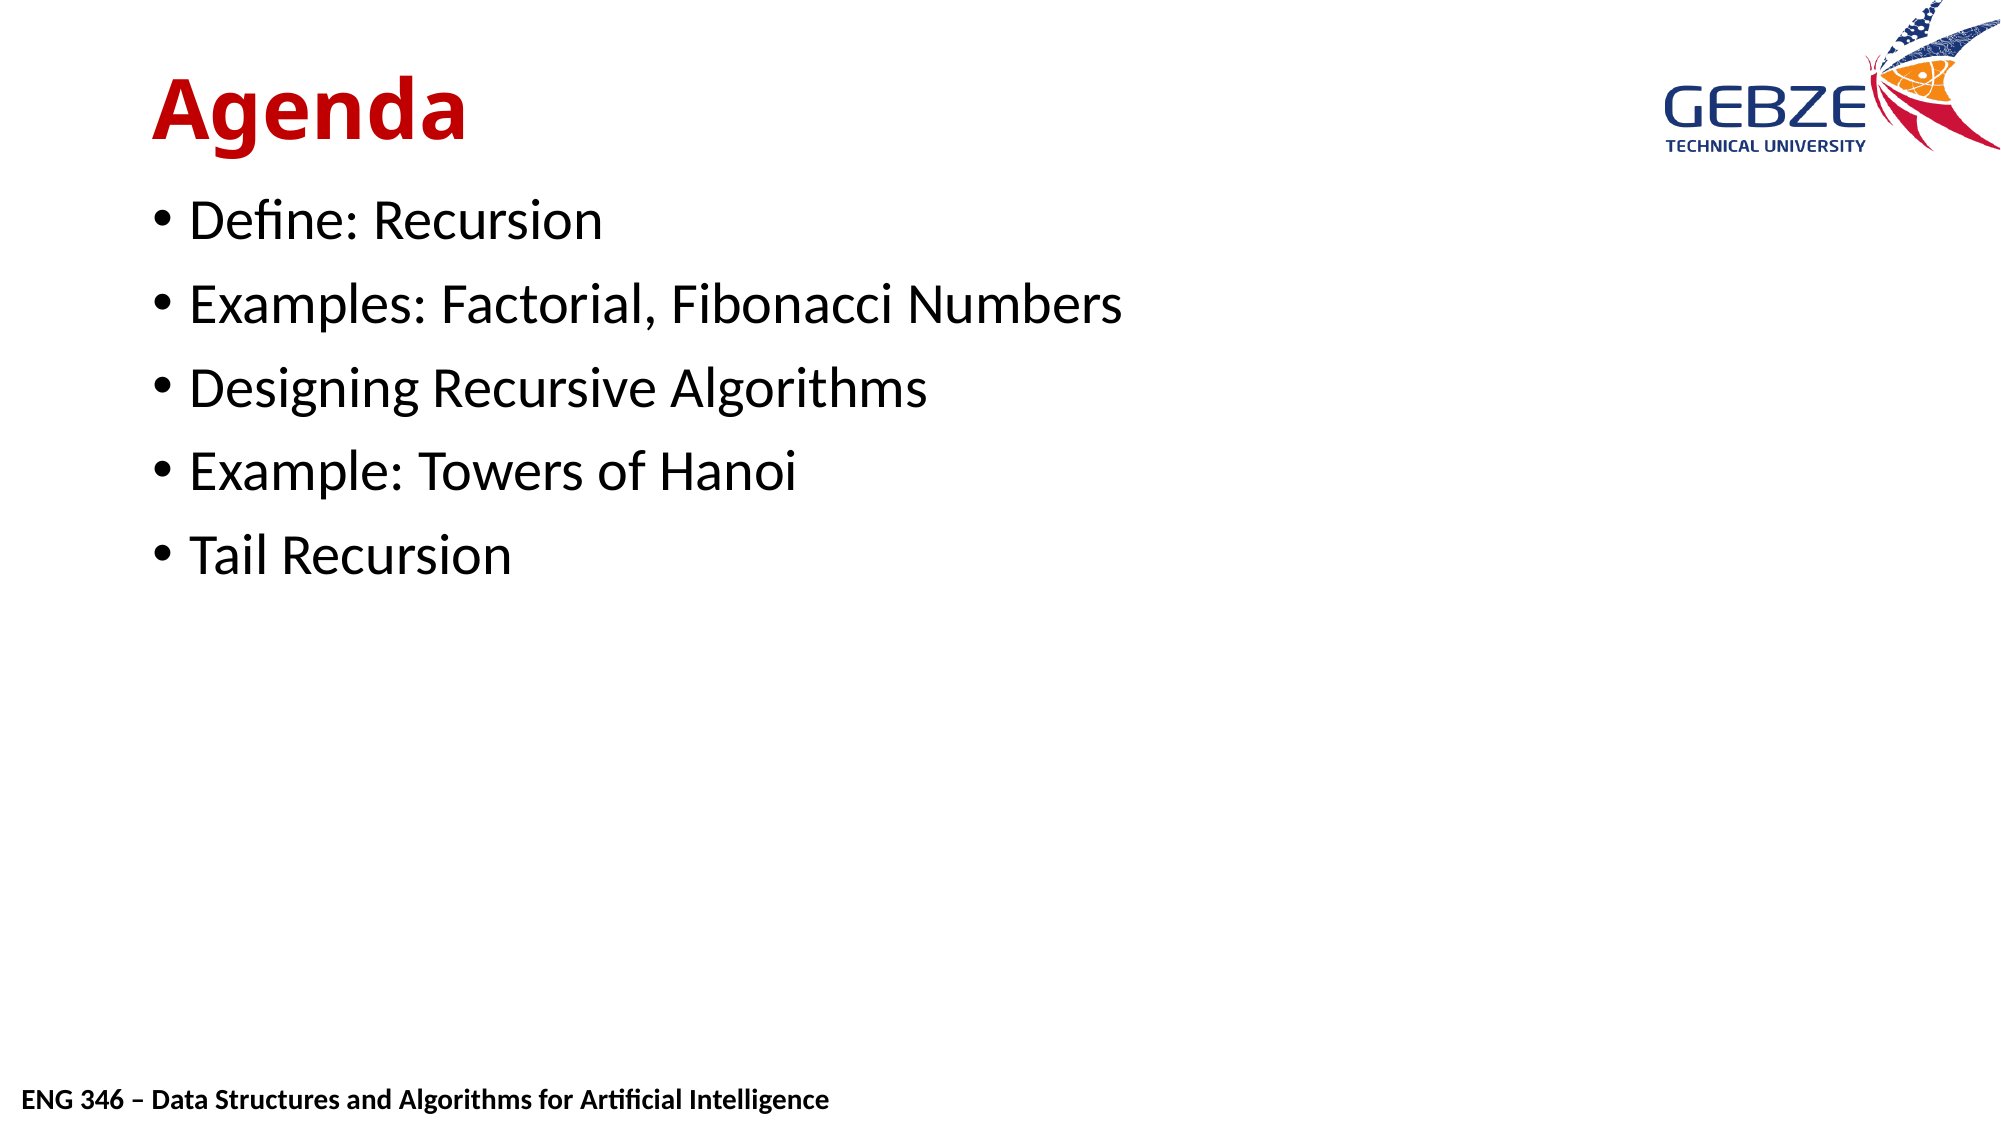

# Agenda
Define: Recursion
Examples: Factorial, Fibonacci Numbers
Designing Recursive Algorithms
Example: Towers of Hanoi
Tail Recursion